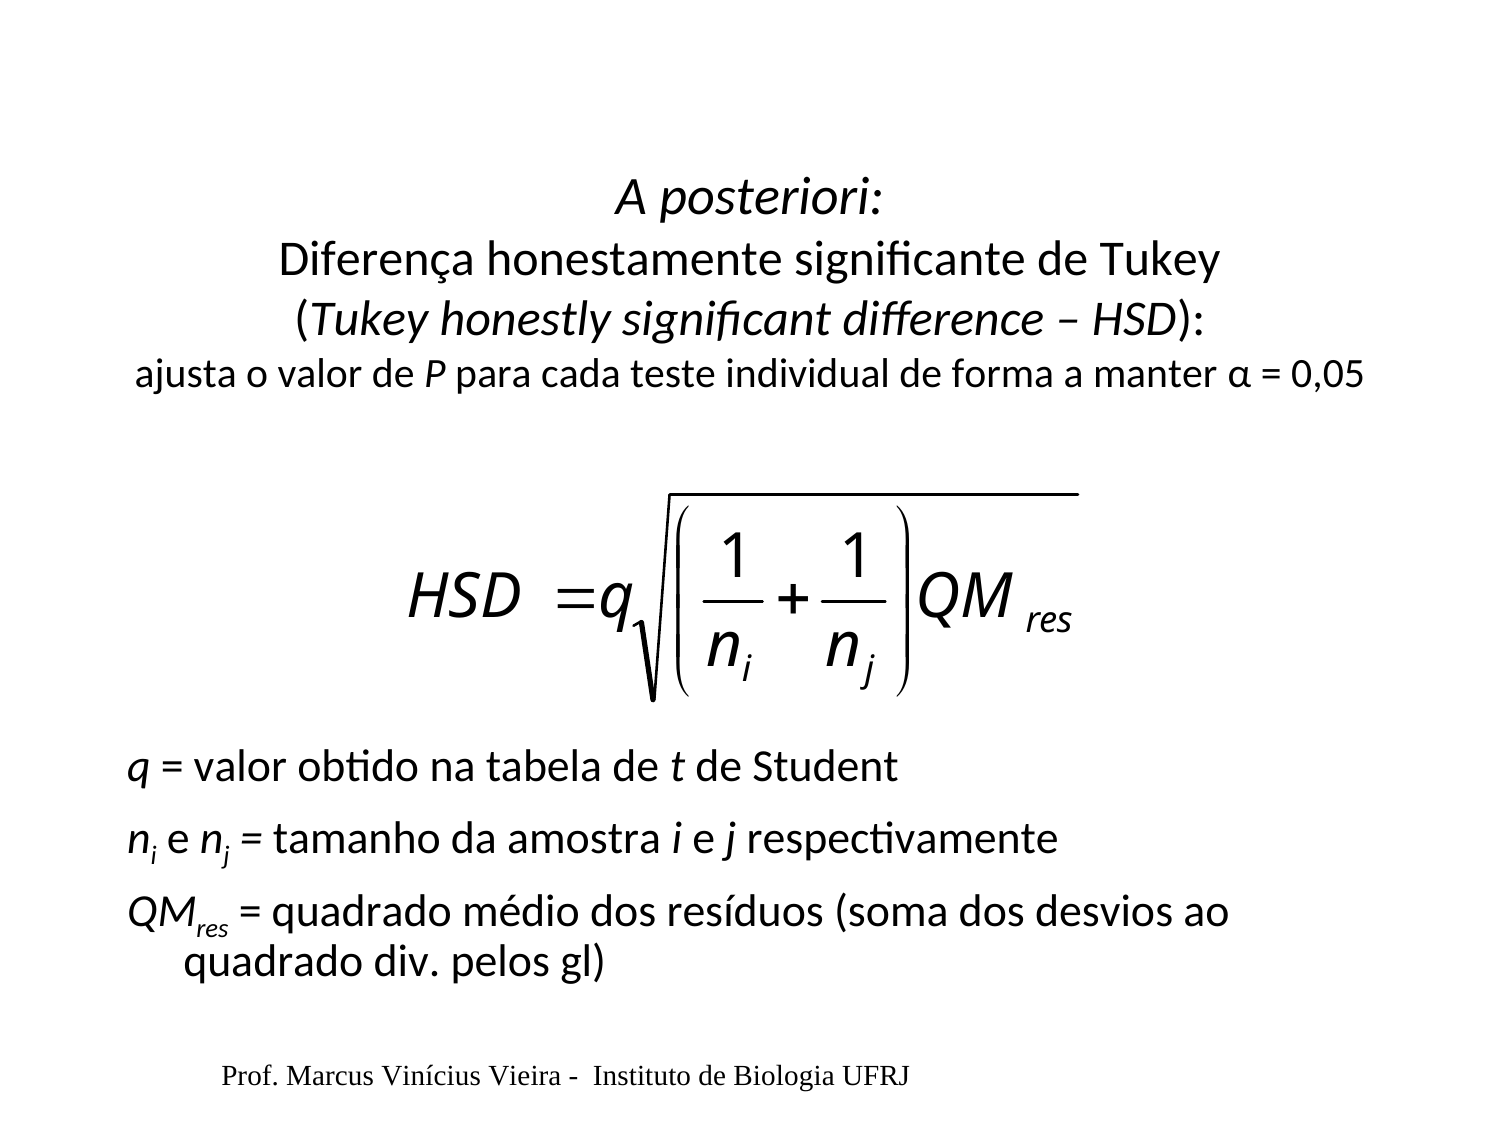

# A posteriori: Diferença honestamente significante de Tukey (Tukey honestly significant difference – HSD): ajusta o valor de P para cada teste individual de forma a manter α = 0,05
q = valor obtido na tabela de t de Student
ni e nj = tamanho da amostra i e j respectivamente
QMres = quadrado médio dos resíduos (soma dos desvios ao quadrado div. pelos gl)
Prof. Marcus Vinícius Vieira - Instituto de Biologia UFRJ